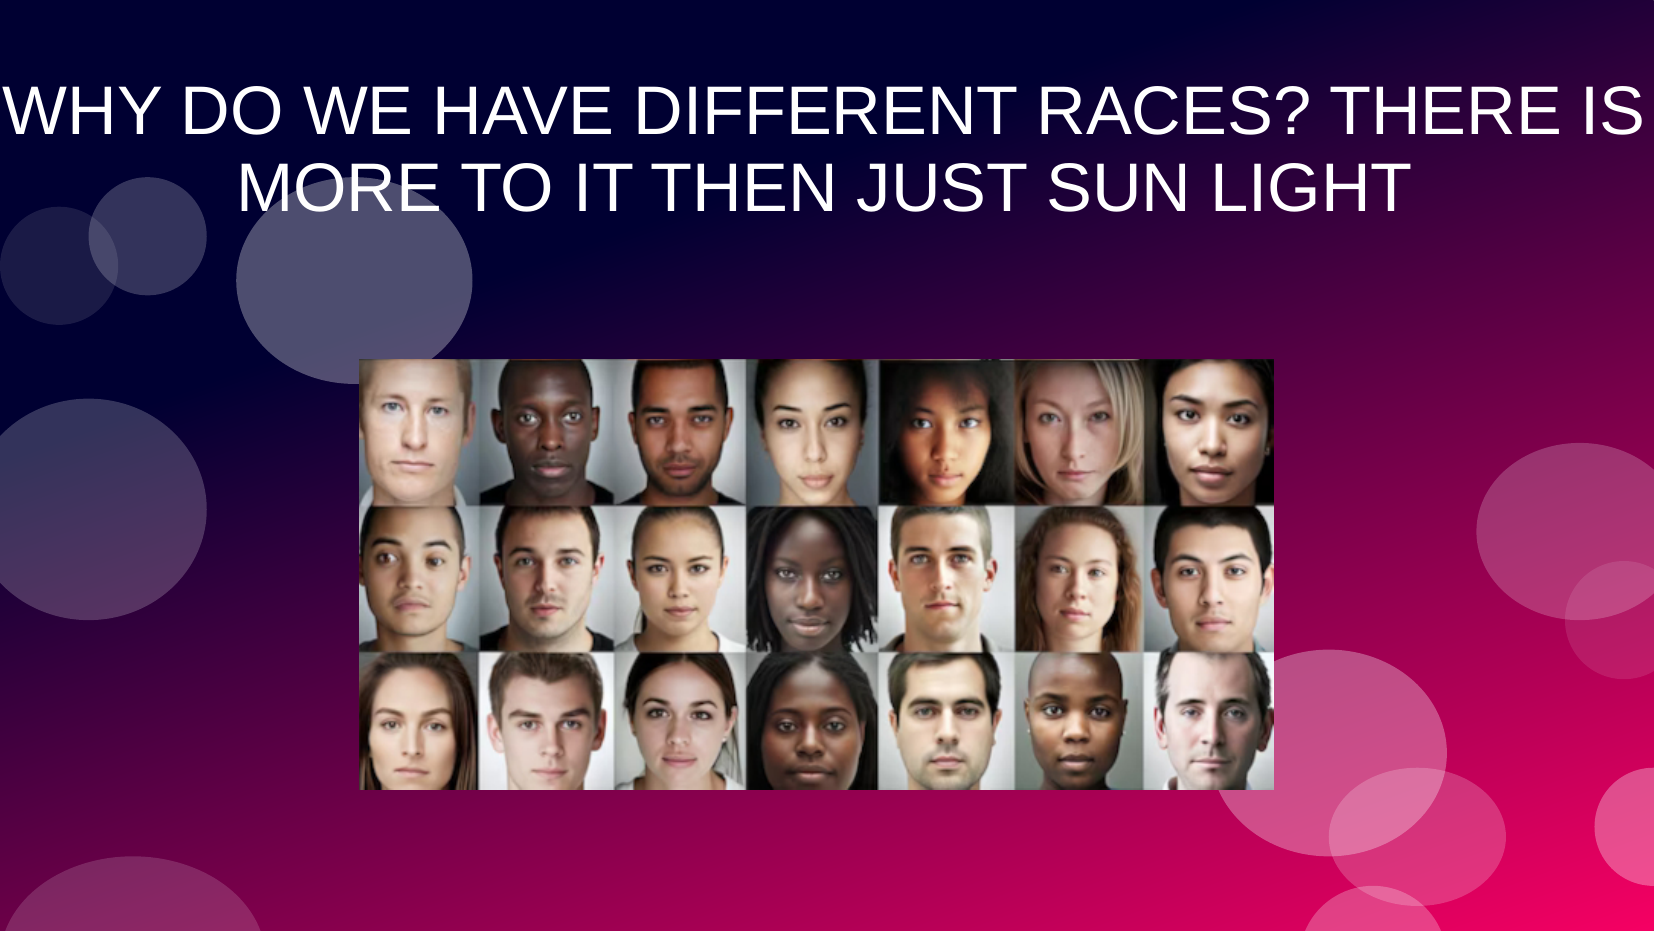

# WHY DO WE HAVE DIFFERENT RACES? THERE IS MORE TO IT THEN JUST SUN LIGHT